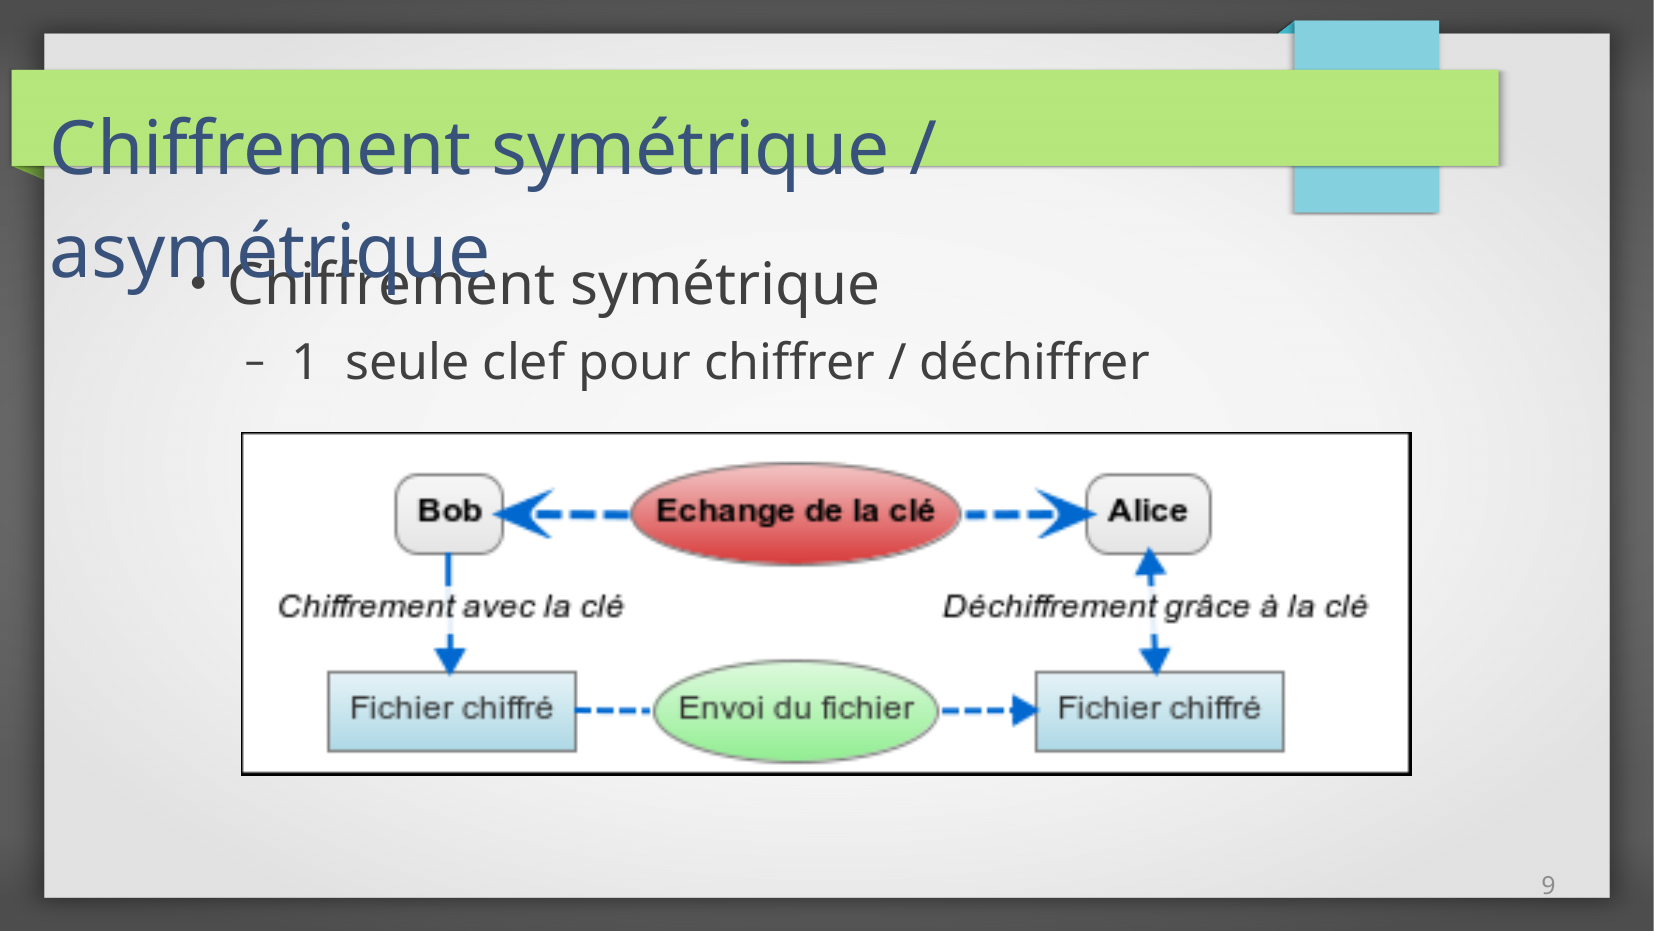

Chiffrement symétrique / asymétrique
Chiffrement symétrique
1 seule clef pour chiffrer / déchiffrer
8